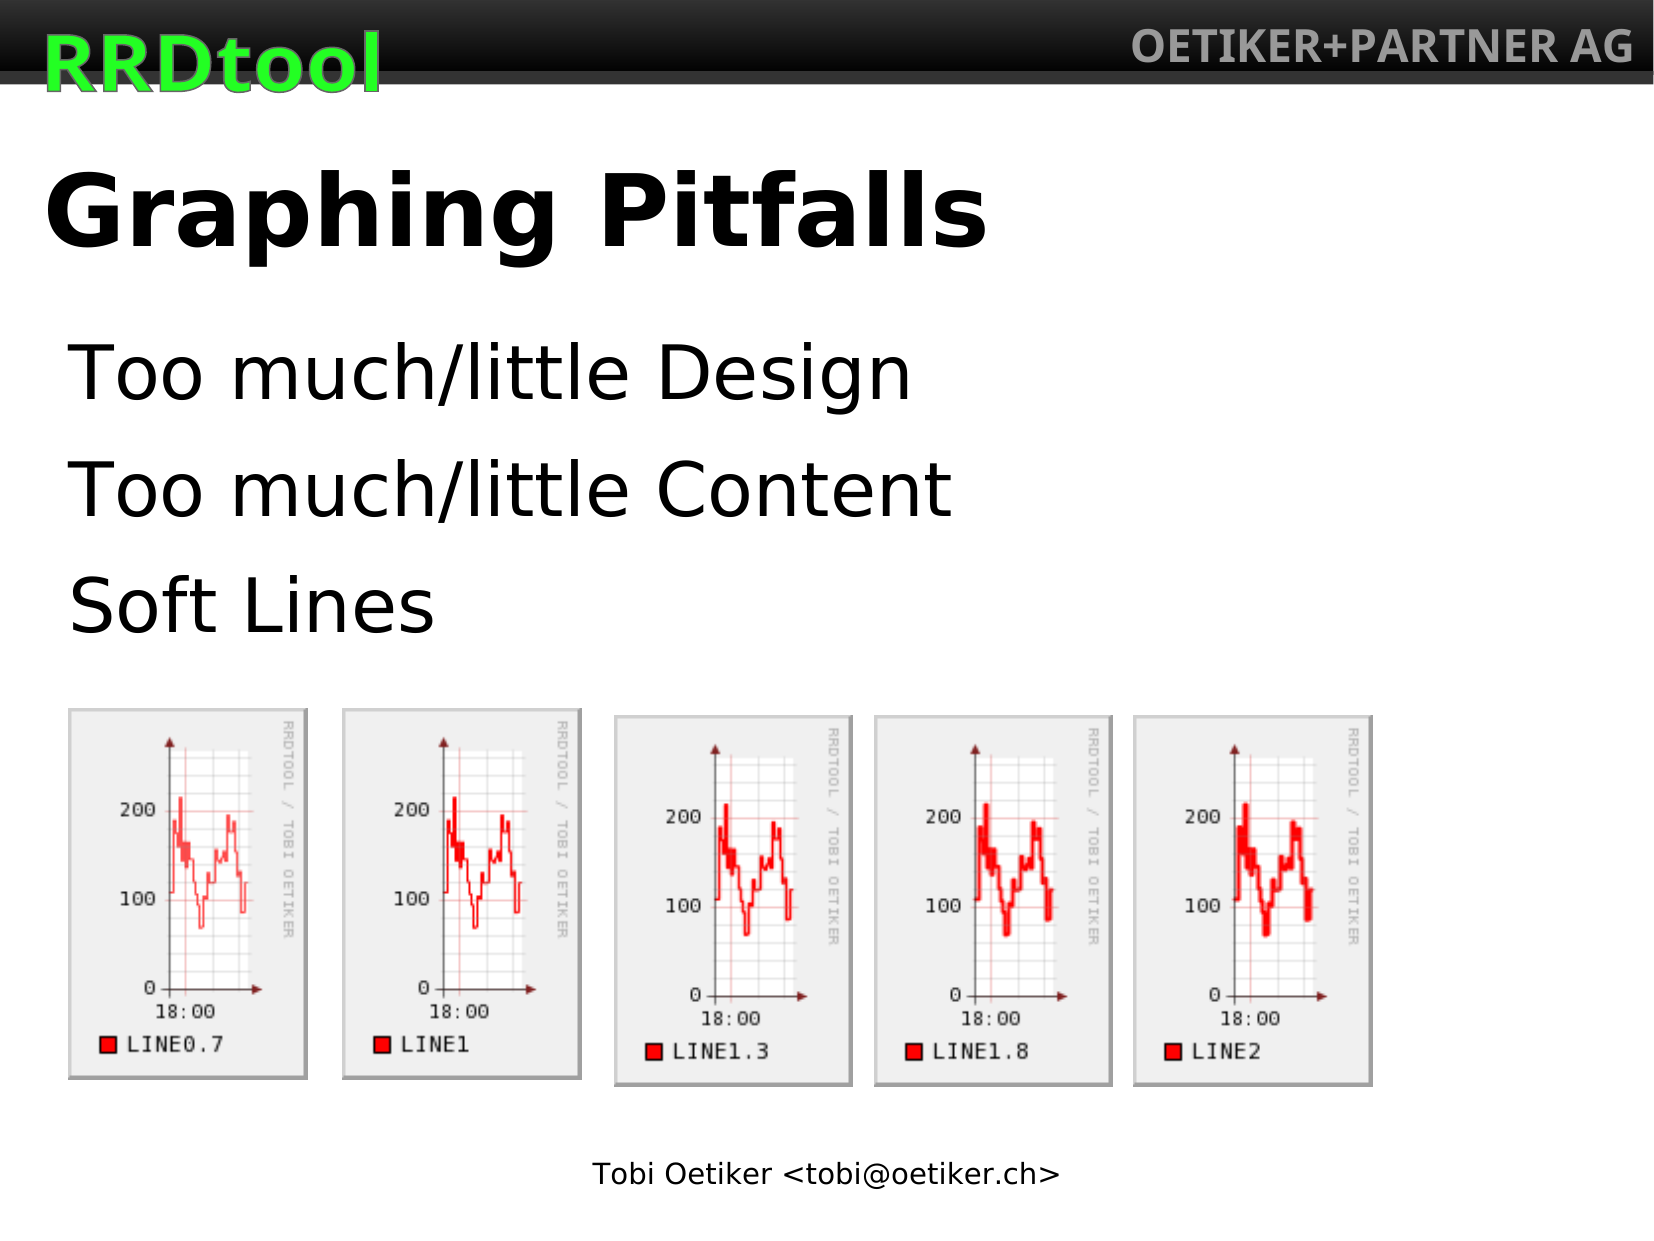

# Graphing Pitfalls
Too much/little Design
Too much/little Content
Soft Lines